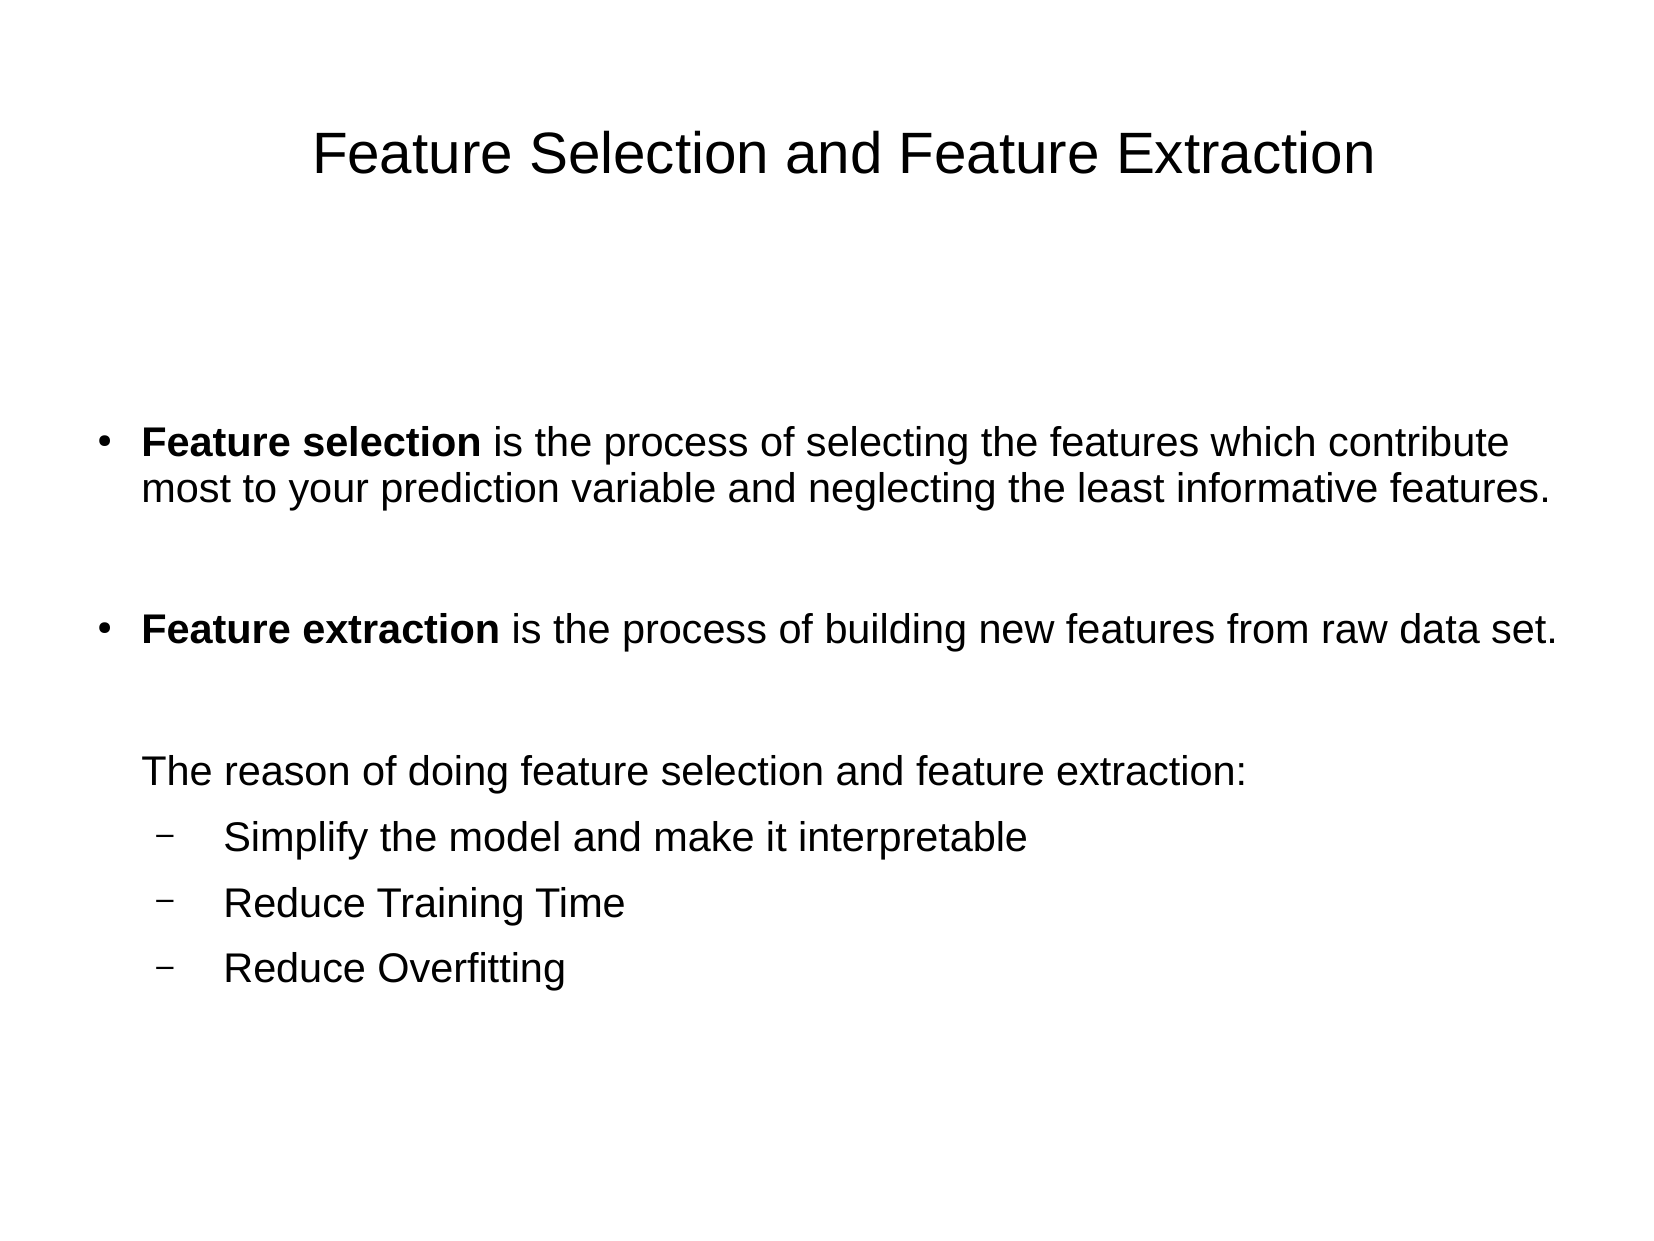

# Feature Selection and Feature Extraction
Feature selection is the process of selecting the features which contribute most to your prediction variable and neglecting the least informative features.
Feature extraction is the process of building new features from raw data set.
The reason of doing feature selection and feature extraction:
 Simplify the model and make it interpretable
 Reduce Training Time
 Reduce Overfitting